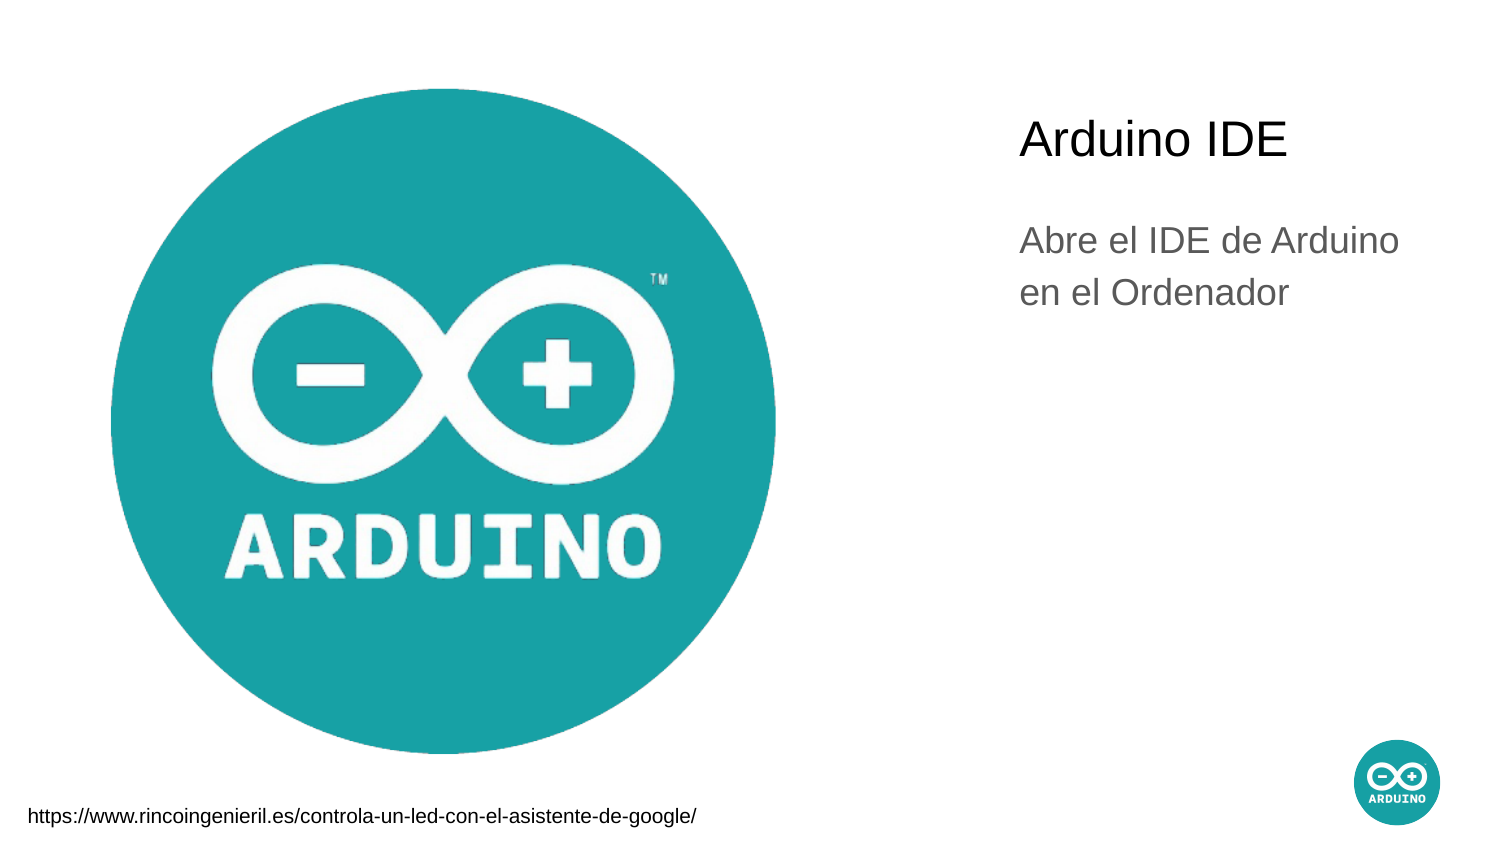

# Arduino IDE
Abre el IDE de Arduino en el Ordenador